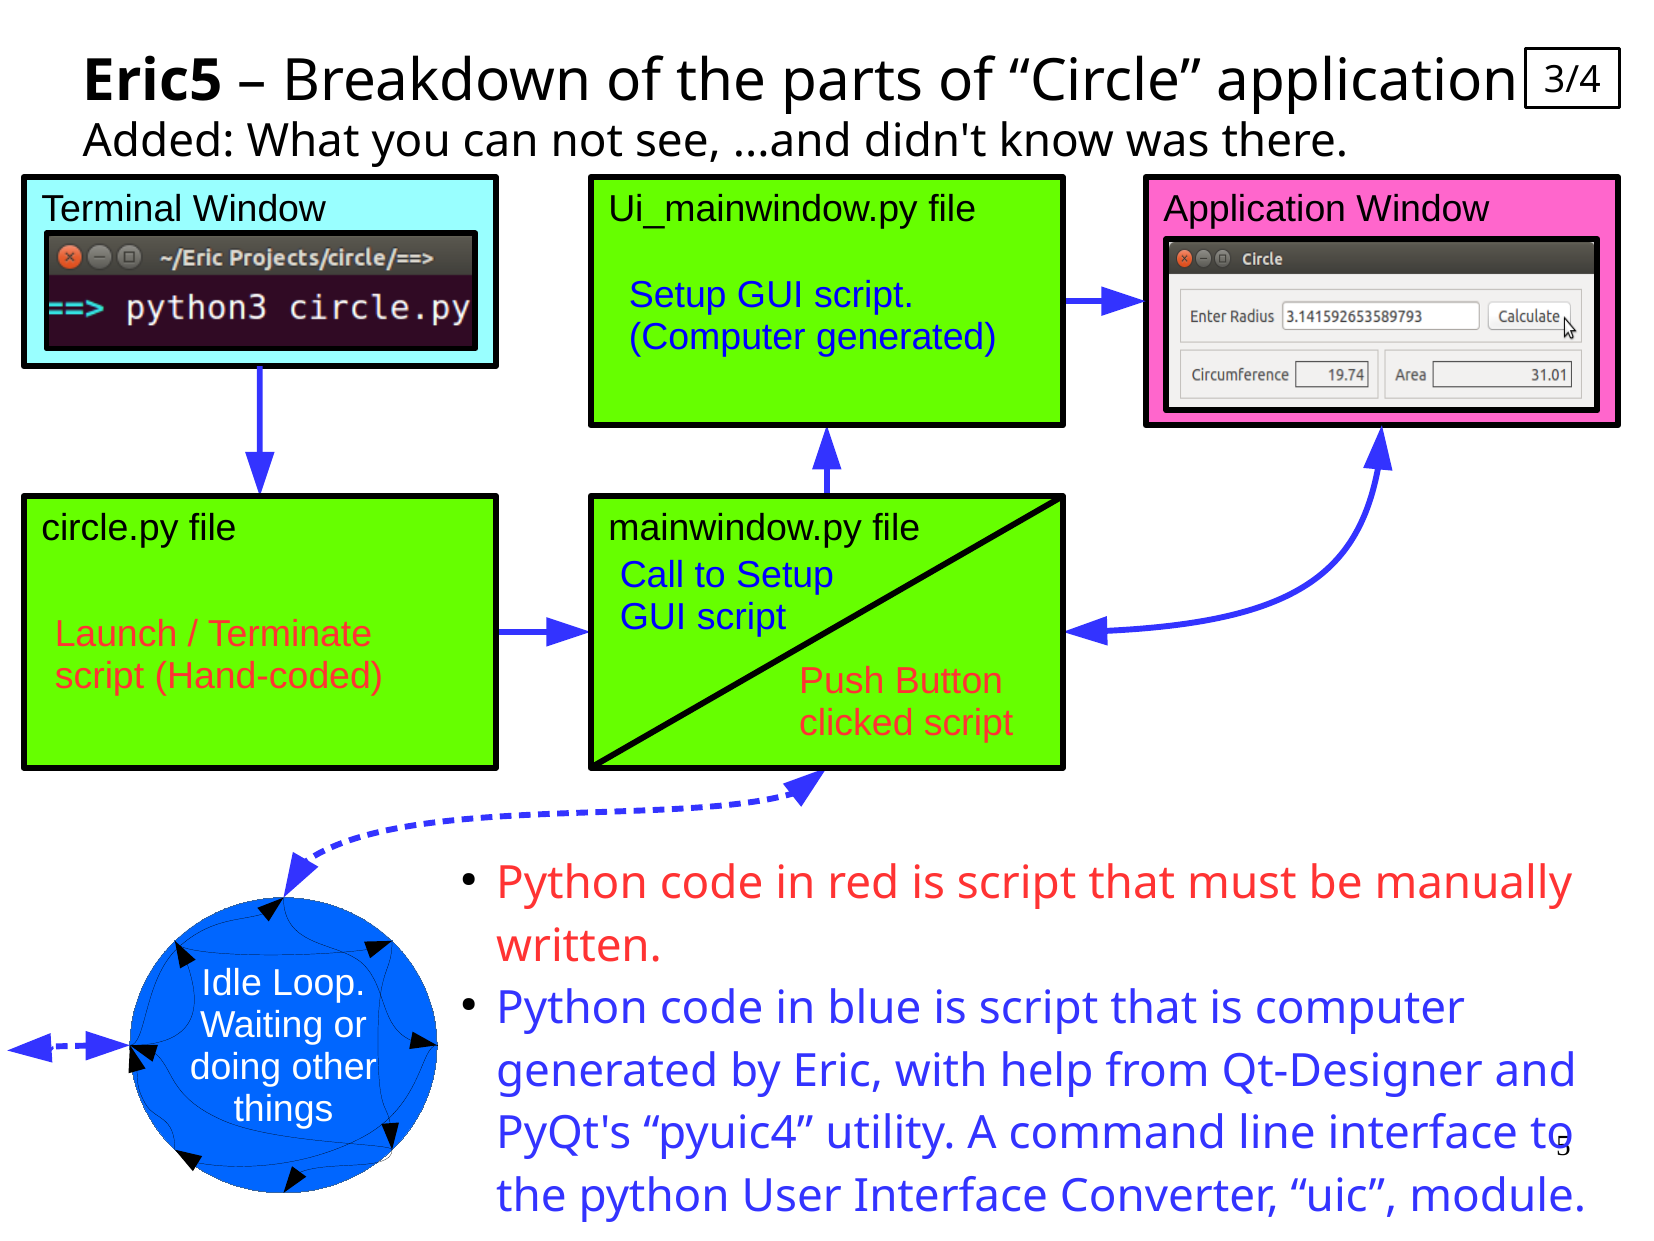

# Eric5 – Breakdown of the parts of “Circle” application
3/4
Added: What you can not see, ...and didn't know was there.
Terminal Window
Ui_mainwindow.py file
Setup GUI script.
(Computer generated)
Application Window
circle.py file
Launch / Terminate script (Hand-coded)
mainwindow.py file
Call to Setup GUI script
Push Button clicked script
Python code in red is script that must be manually written.
Python code in blue is script that is computer generated by Eric, with help from Qt-Designer and PyQt's “pyuic4” utility. A command line interface to the python User Interface Converter, “uic”, module.
Idle Loop.
Waiting or
doing other
things
5